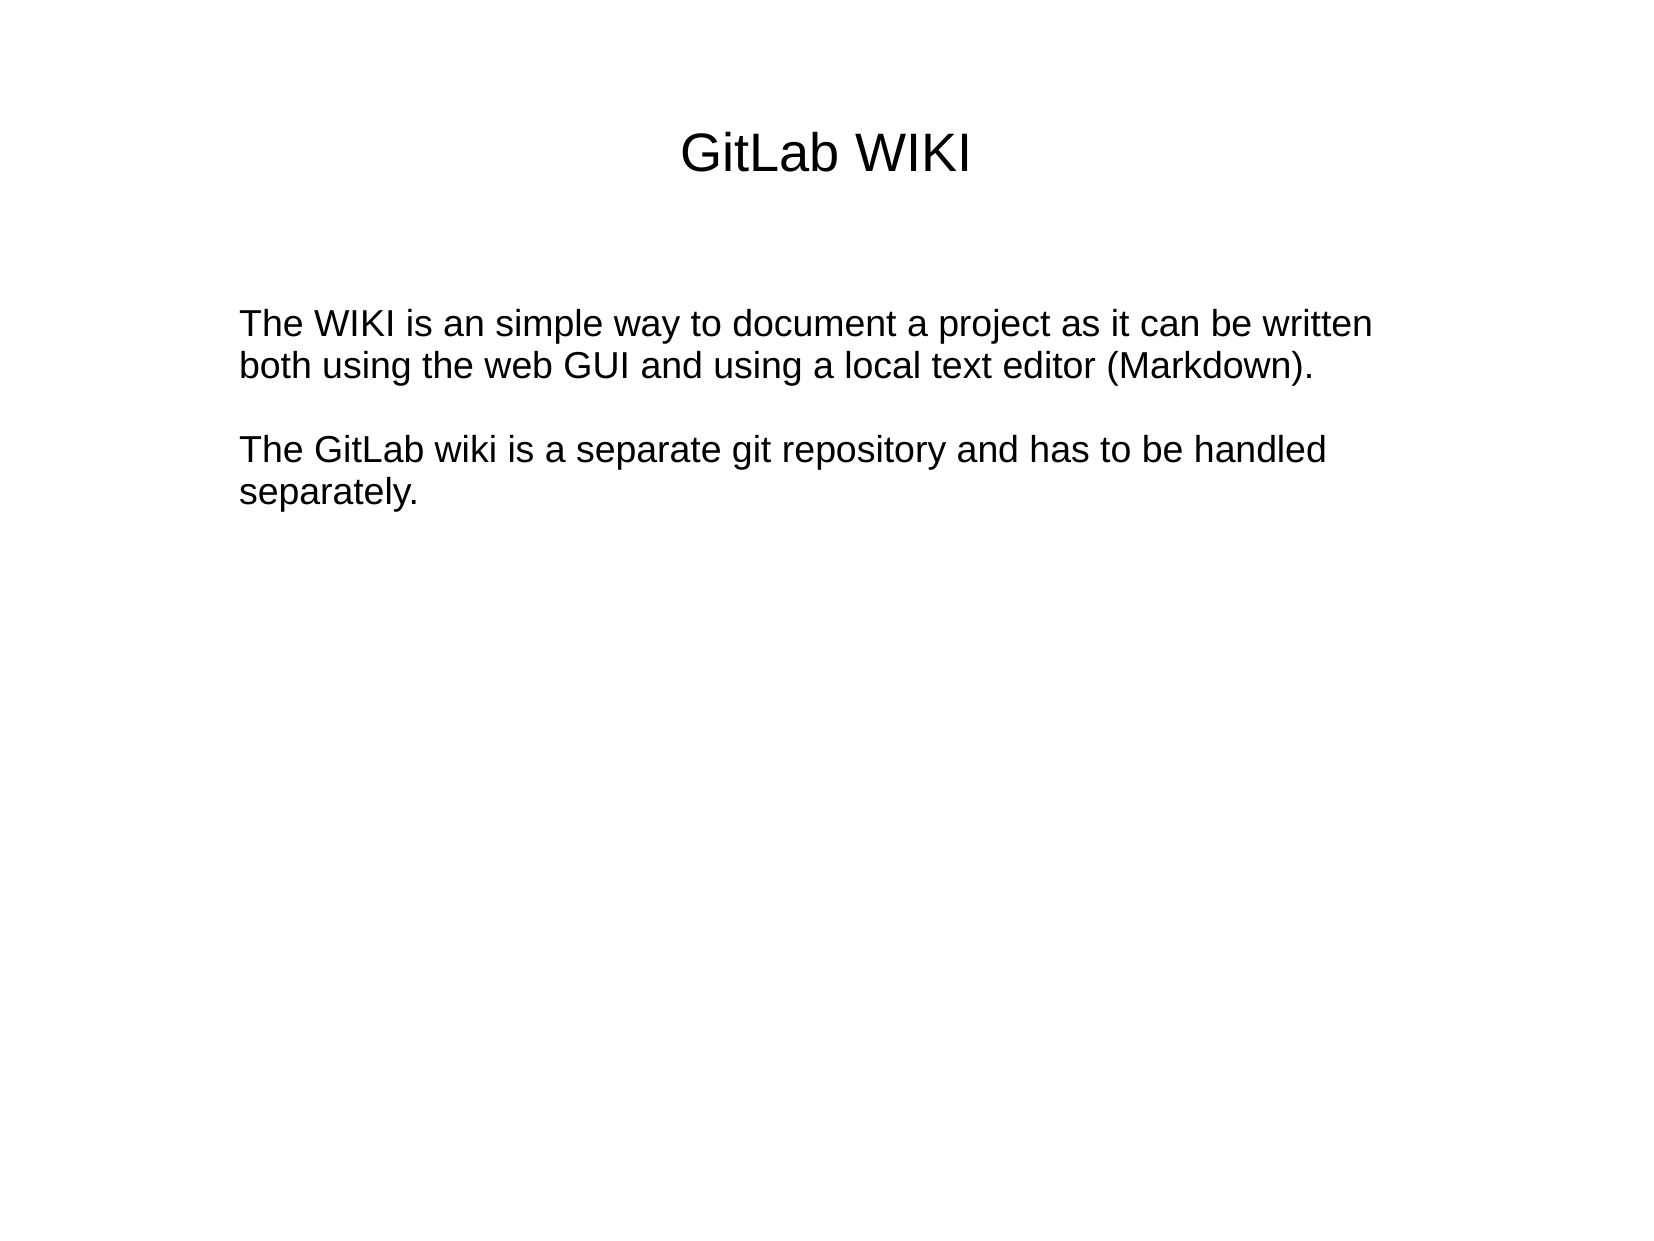

# GitLab WIKI
The WIKI is an simple way to document a project as it can be written both using the web GUI and using a local text editor (Markdown).
The GitLab wiki is a separate git repository and has to be handled separately.